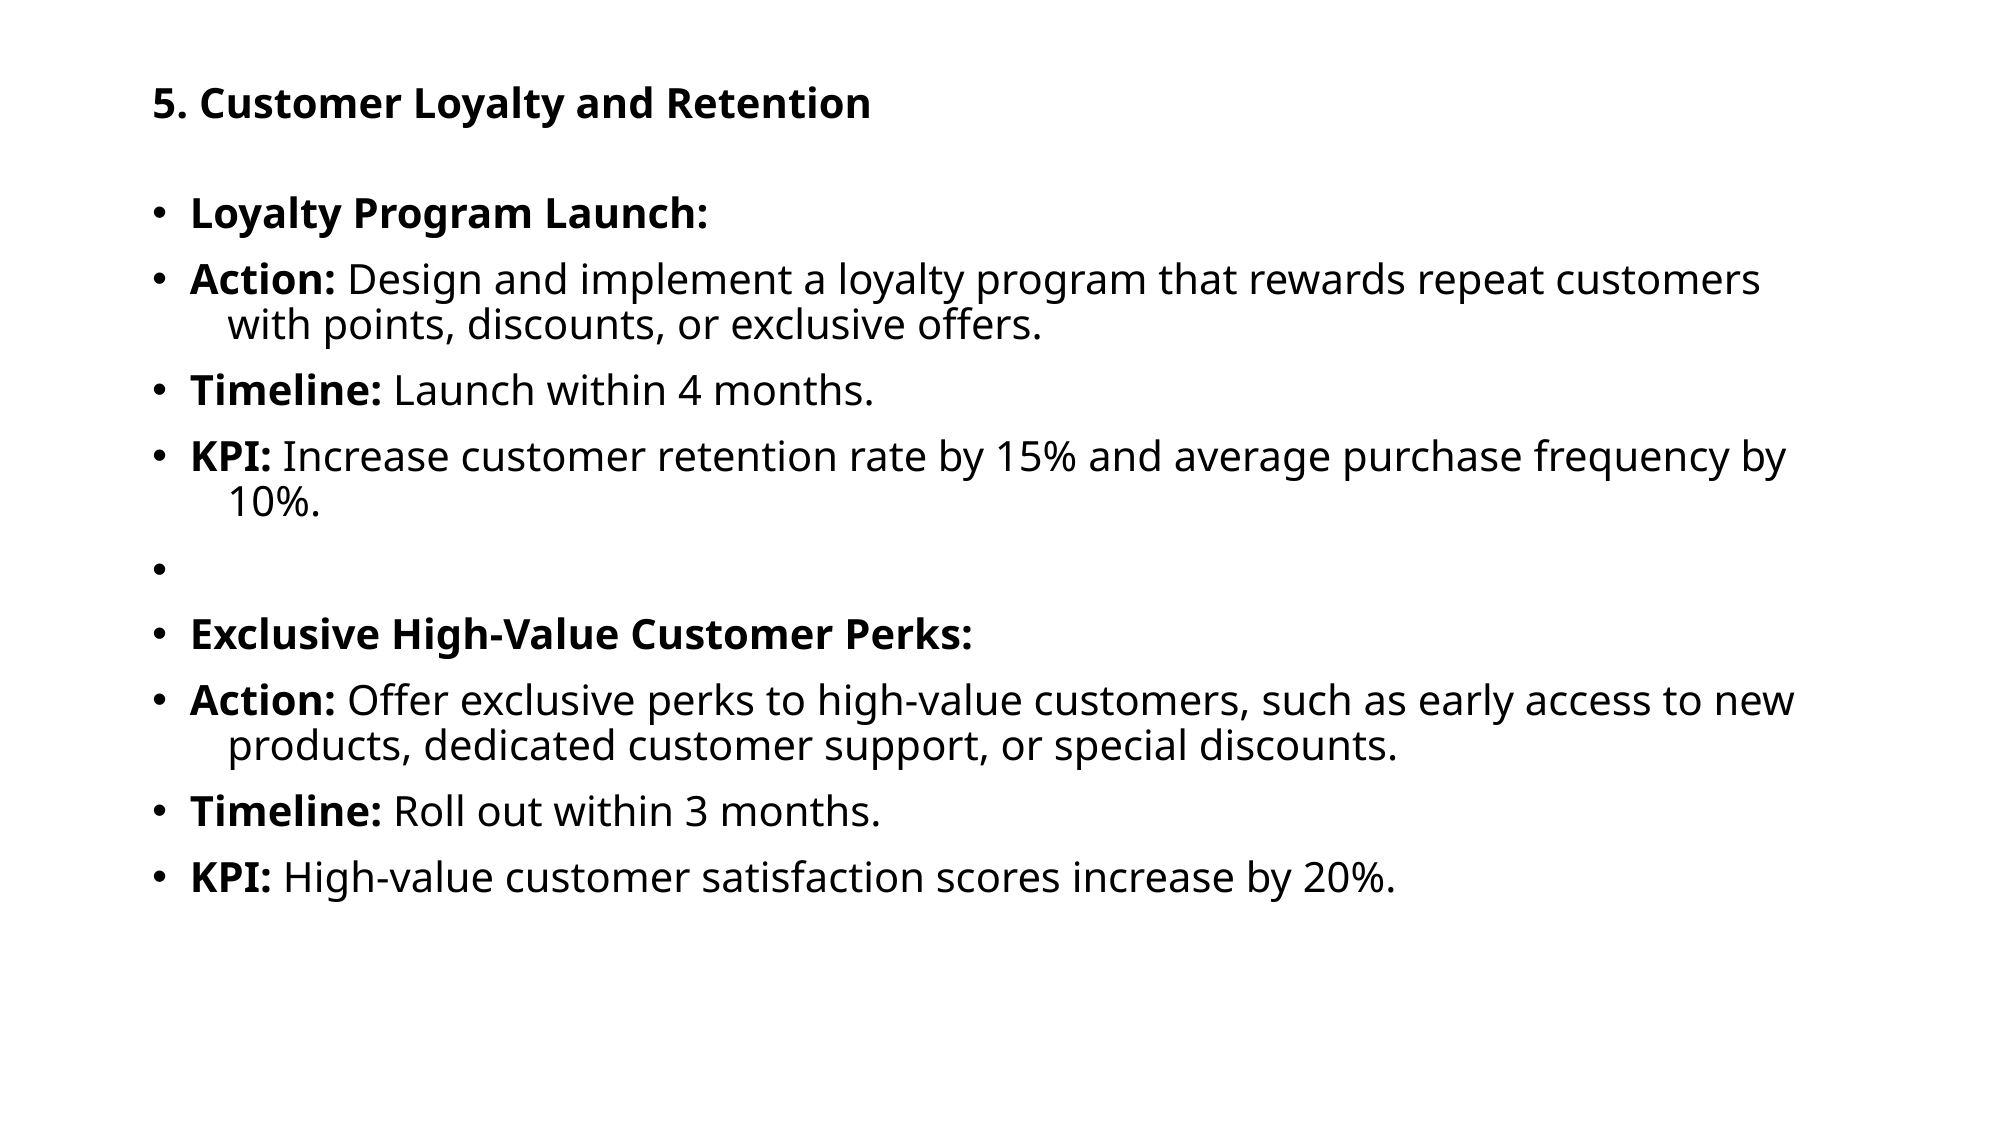

# 5. Customer Loyalty and Retention
Loyalty Program Launch:
Action: Design and implement a loyalty program that rewards repeat customers with points, discounts, or exclusive offers.
Timeline: Launch within 4 months.
KPI: Increase customer retention rate by 15% and average purchase frequency by 10%.
Exclusive High-Value Customer Perks:
Action: Offer exclusive perks to high-value customers, such as early access to new products, dedicated customer support, or special discounts.
Timeline: Roll out within 3 months.
KPI: High-value customer satisfaction scores increase by 20%.